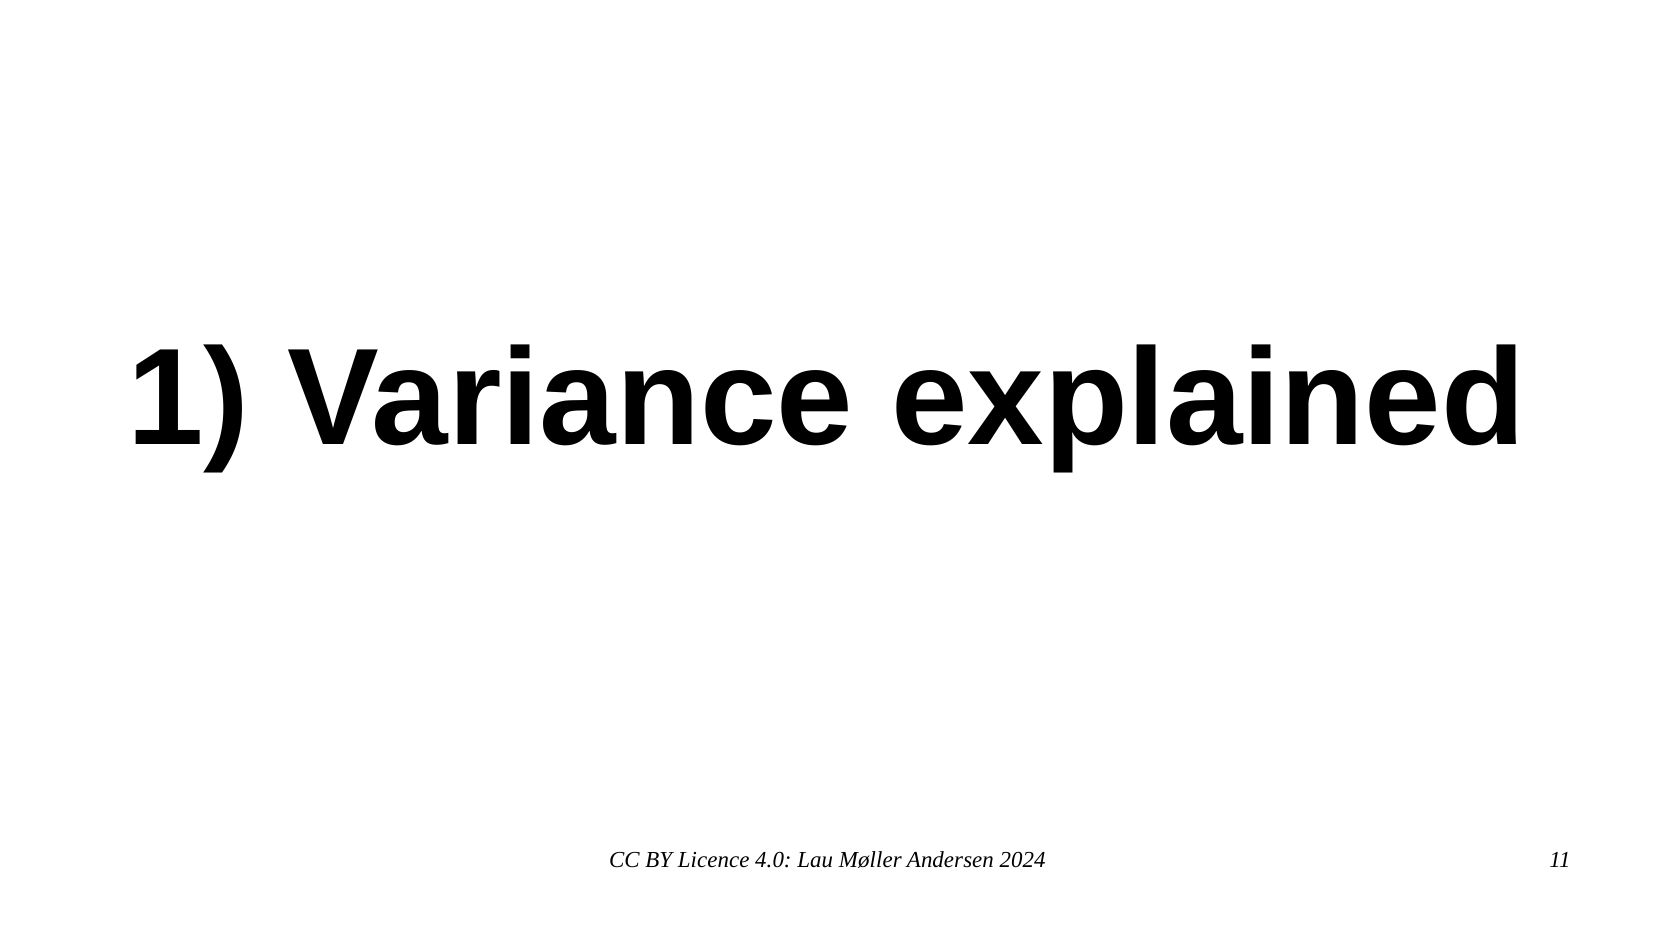

# 1) Variance explained
CC BY Licence 4.0: Lau Møller Andersen 2024
11